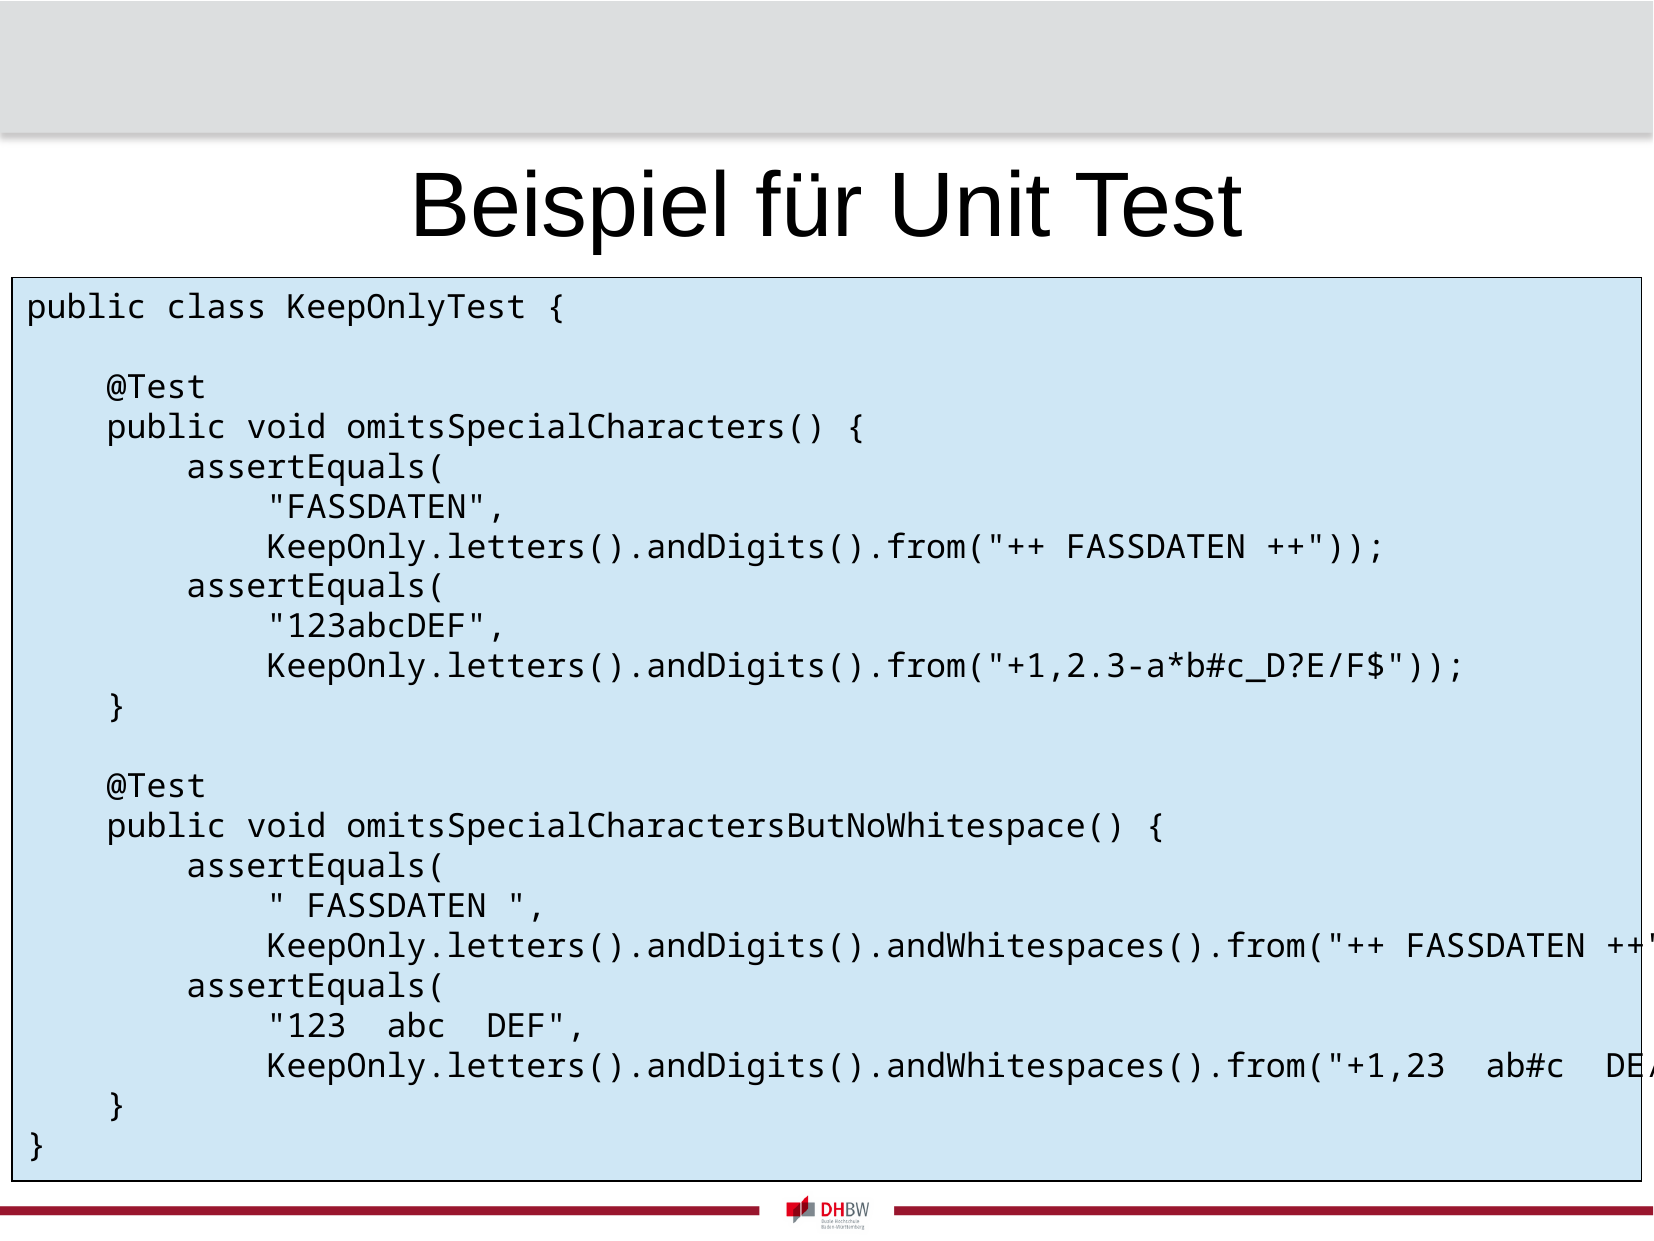

# Beispiel für Unit Test
public class KeepOnlyTest {
 @Test
 public void omitsSpecialCharacters() {
 assertEquals(
 "FASSDATEN",
 KeepOnly.letters().andDigits().from("++ FASSDATEN ++"));
 assertEquals(
 "123abcDEF",
 KeepOnly.letters().andDigits().from("+1,2.3-a*b#c_D?E/F$"));
 }
 @Test
 public void omitsSpecialCharactersButNoWhitespace() {
 assertEquals(
 " FASSDATEN ",
 KeepOnly.letters().andDigits().andWhitespaces().from("++ FASSDATEN ++"));
 assertEquals(
 "123 abc DEF",
 KeepOnly.letters().andDigits().andWhitespaces().from("+1,23 ab#c DE/F$"));
 }
}